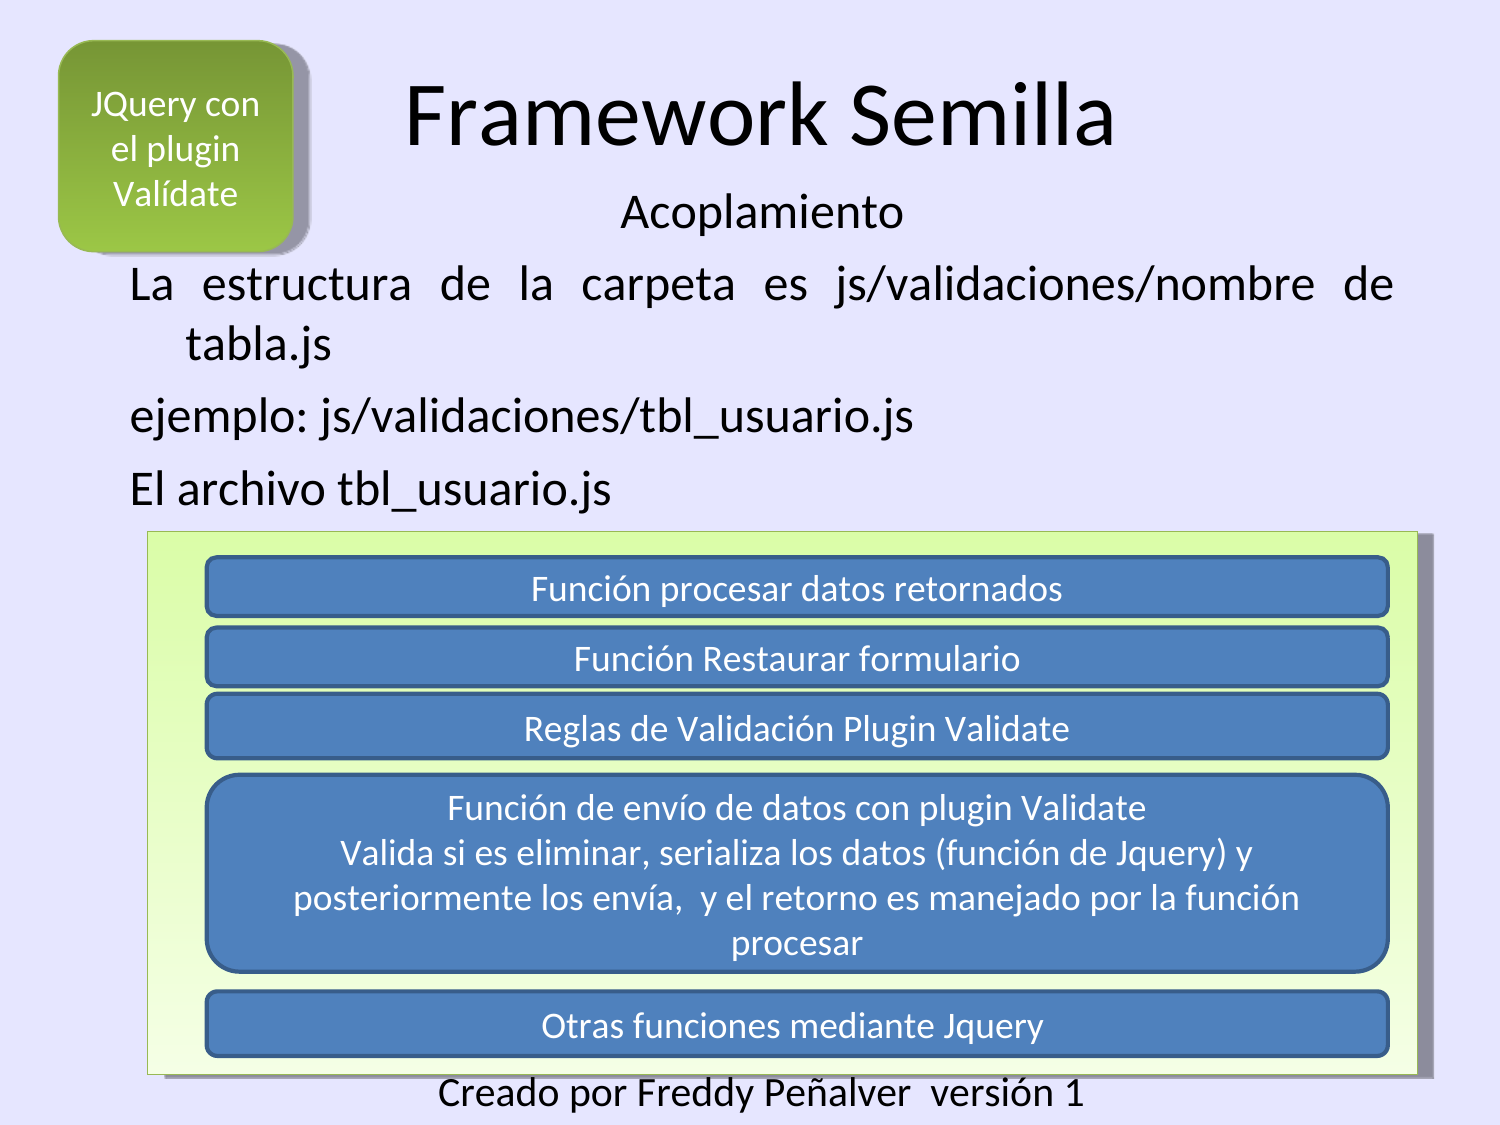

Framework Semilla
JQuery con el plugin Valídate
Acoplamiento
La estructura de la carpeta es js/validaciones/nombre de tabla.js
ejemplo: js/validaciones/tbl_usuario.js
El archivo tbl_usuario.js
Función procesar datos retornados
Función Restaurar formulario
Reglas de Validación Plugin Validate
Función de envío de datos con plugin Validate
Valida si es eliminar, serializa los datos (función de Jquery) y posteriormente los envía, y el retorno es manejado por la función procesar
Otras funciones mediante Jquery
Creado por Freddy Peñalver versión 1